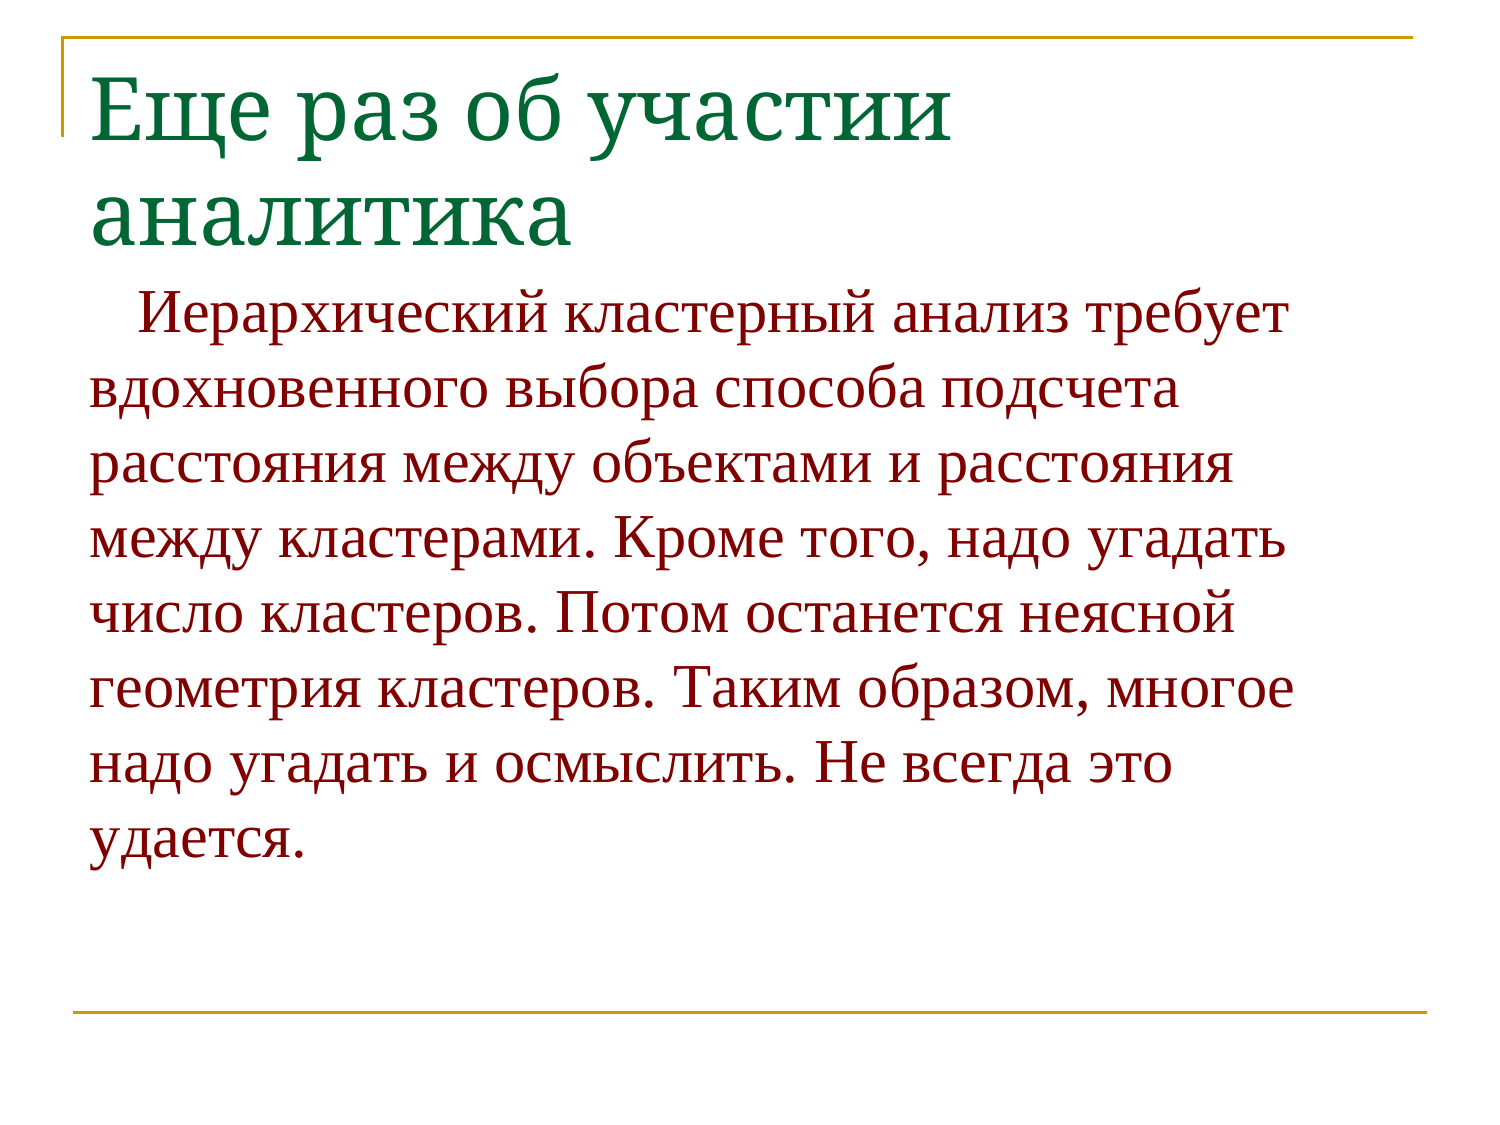

# Еще раз об участии аналитика
Иерархический кластерный анализ требует вдохновенного выбора способа подсчета расстояния между объектами и расстояния между кластерами. Кроме того, надо угадать число кластеров. Потом останется неясной геометрия кластеров. Таким образом, многое надо угадать и осмыслить. Не всегда это удается.